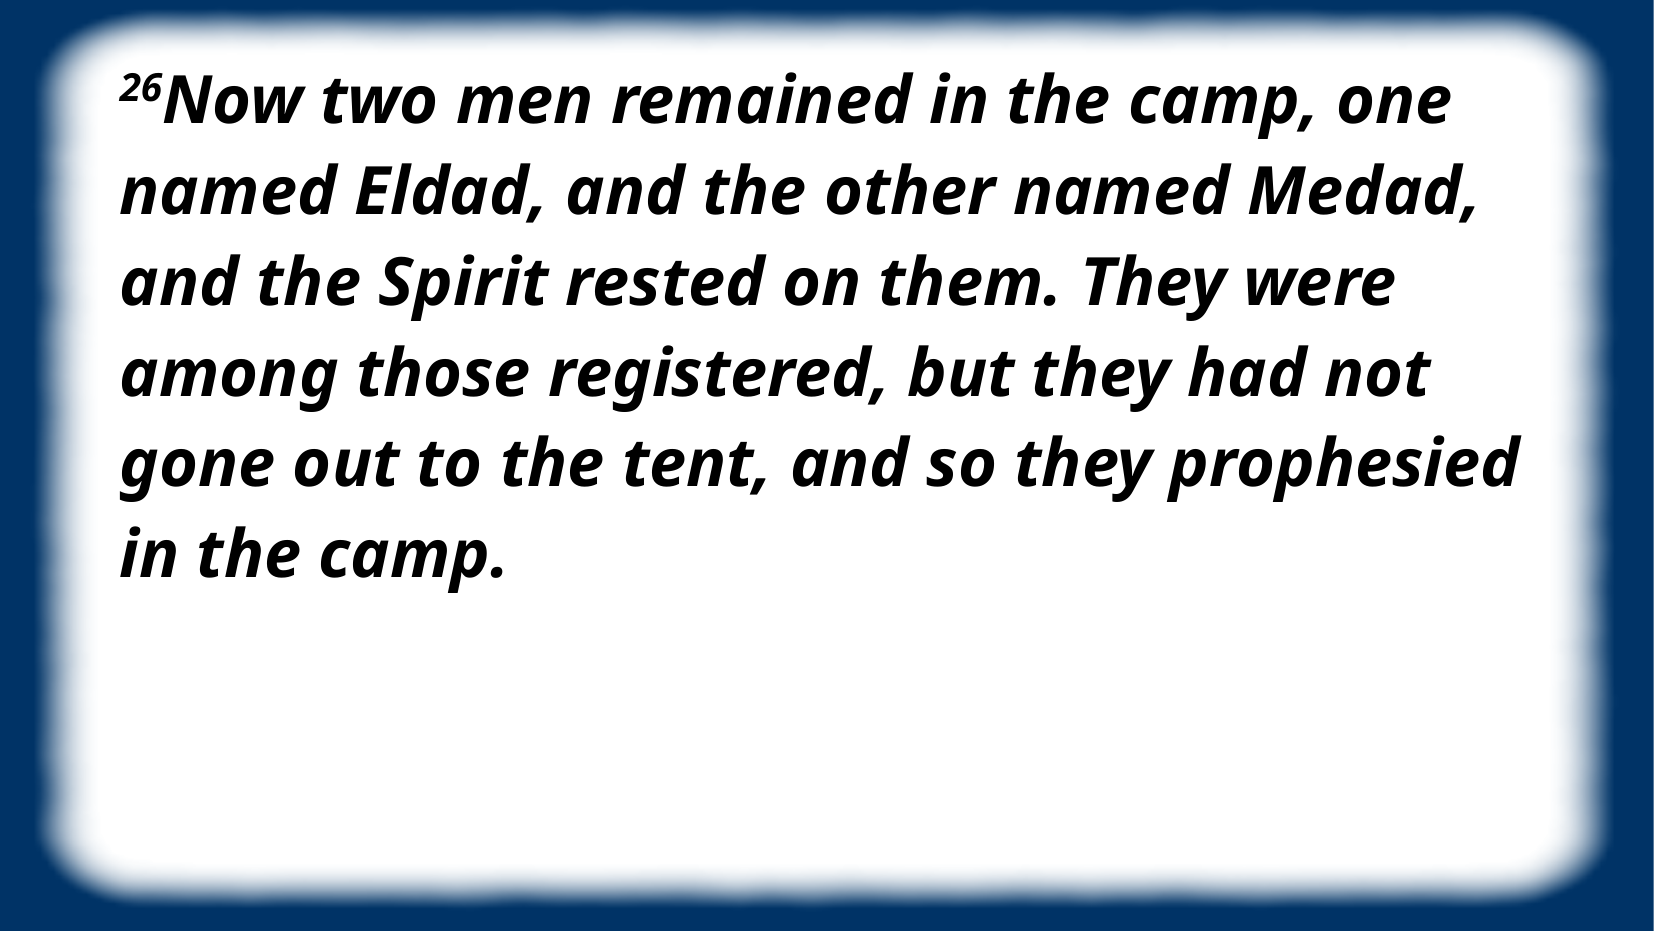

26Now two men remained in the camp, one named Eldad, and the other named Medad, and the Spirit rested on them. They were among those registered, but they had not gone out to the tent, and so they prophesied in the camp.